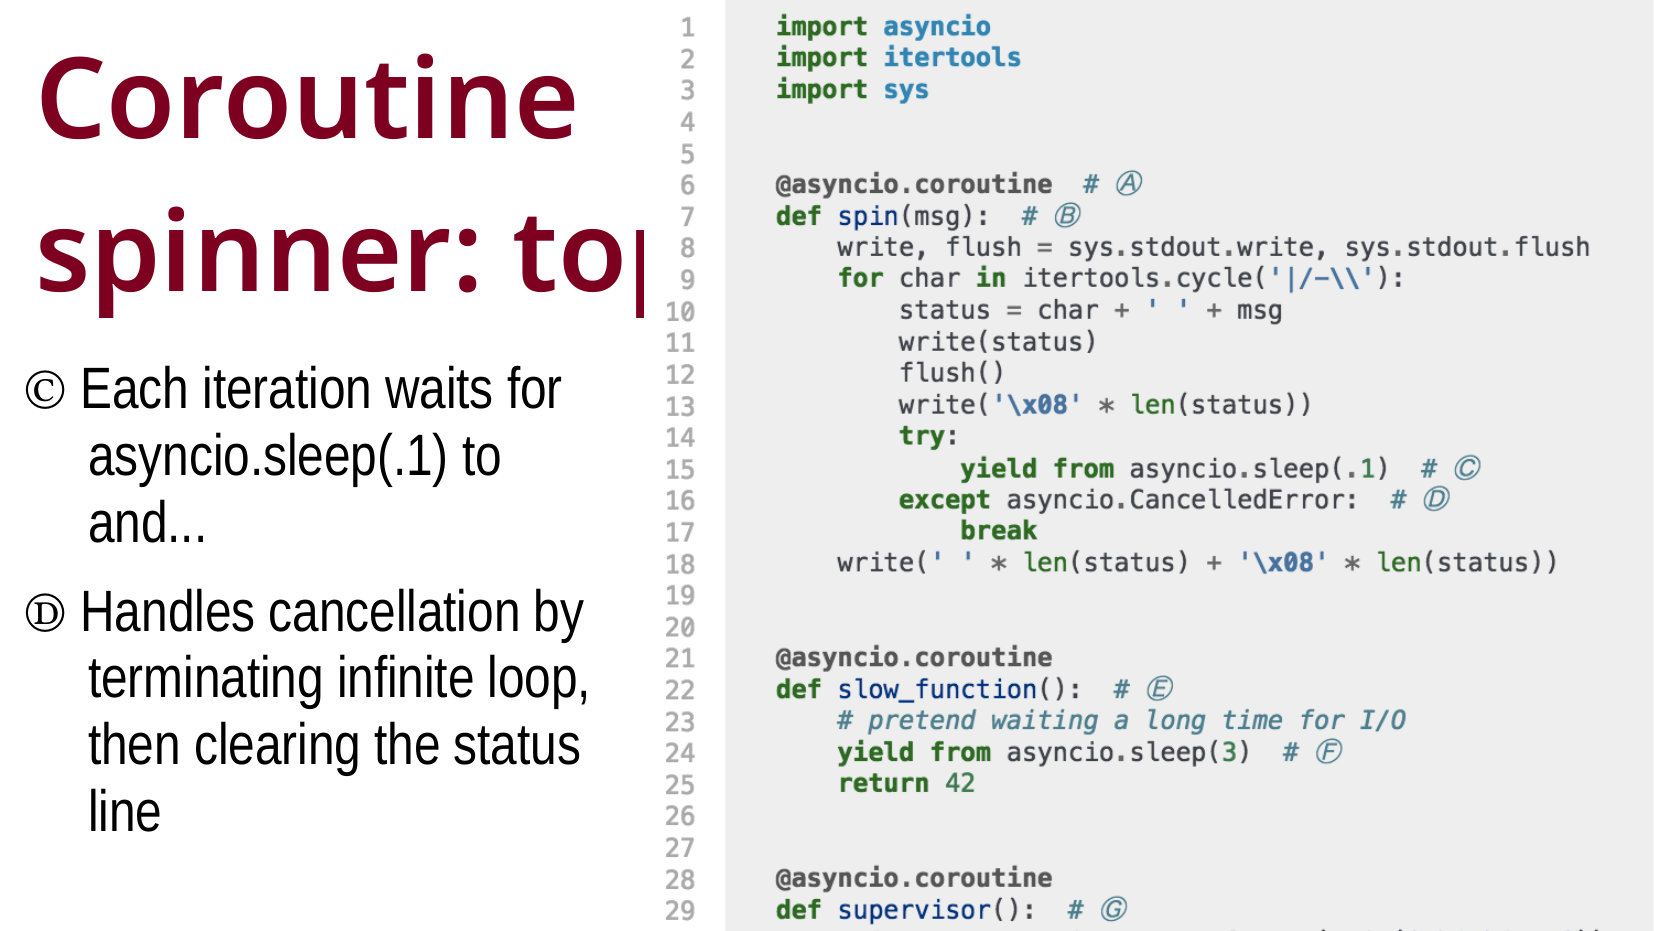

# Coroutine spinner: top
sleep() and
I/O functions
release the GIL
Ⓒ Each iteration waits for asyncio.sleep(.1) to and...
Ⓓ Handles cancellation by terminating infinite loop, then clearing the status line